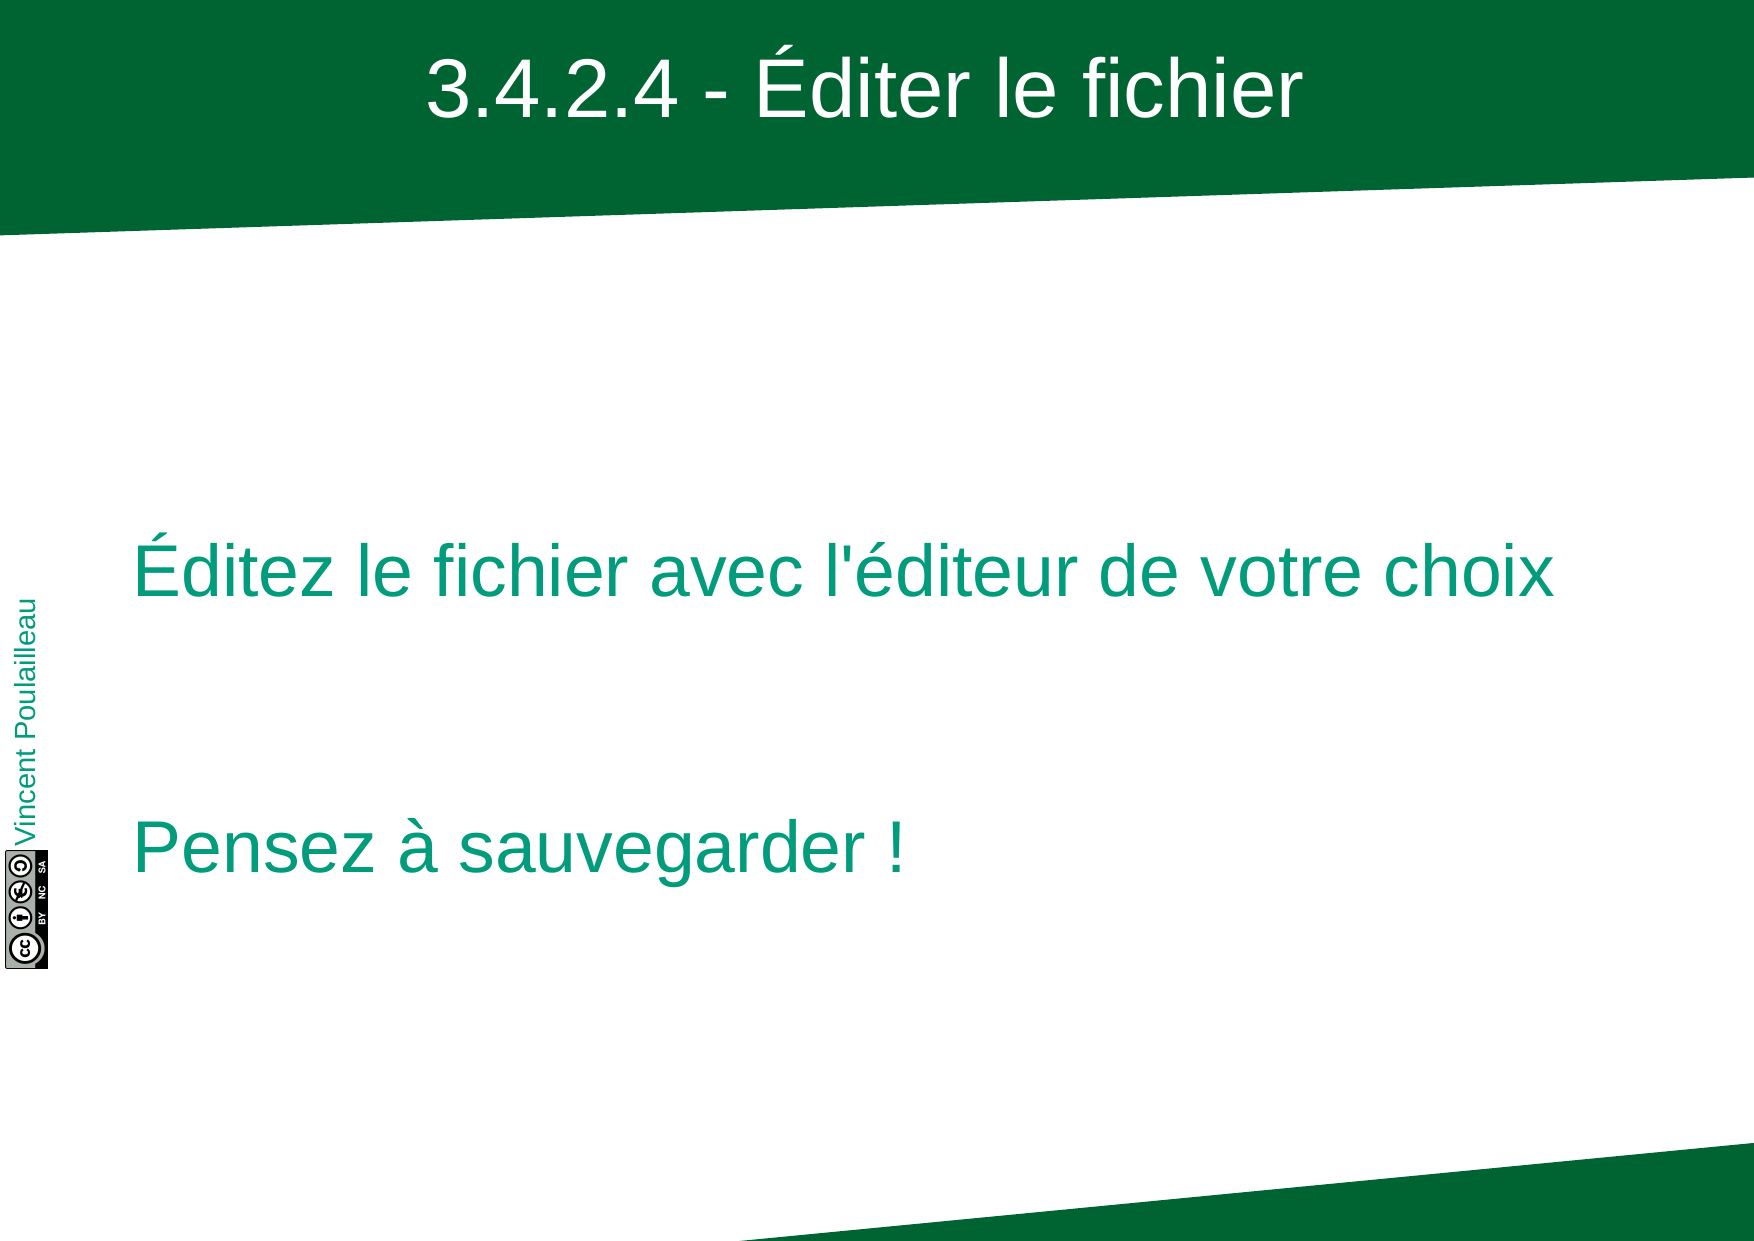

3.4.2.4 - Éditer le fichier
Éditez le fichier avec l'éditeur de votre choix
Pensez à sauvegarder !
© 2019 Vincent Poulailleau